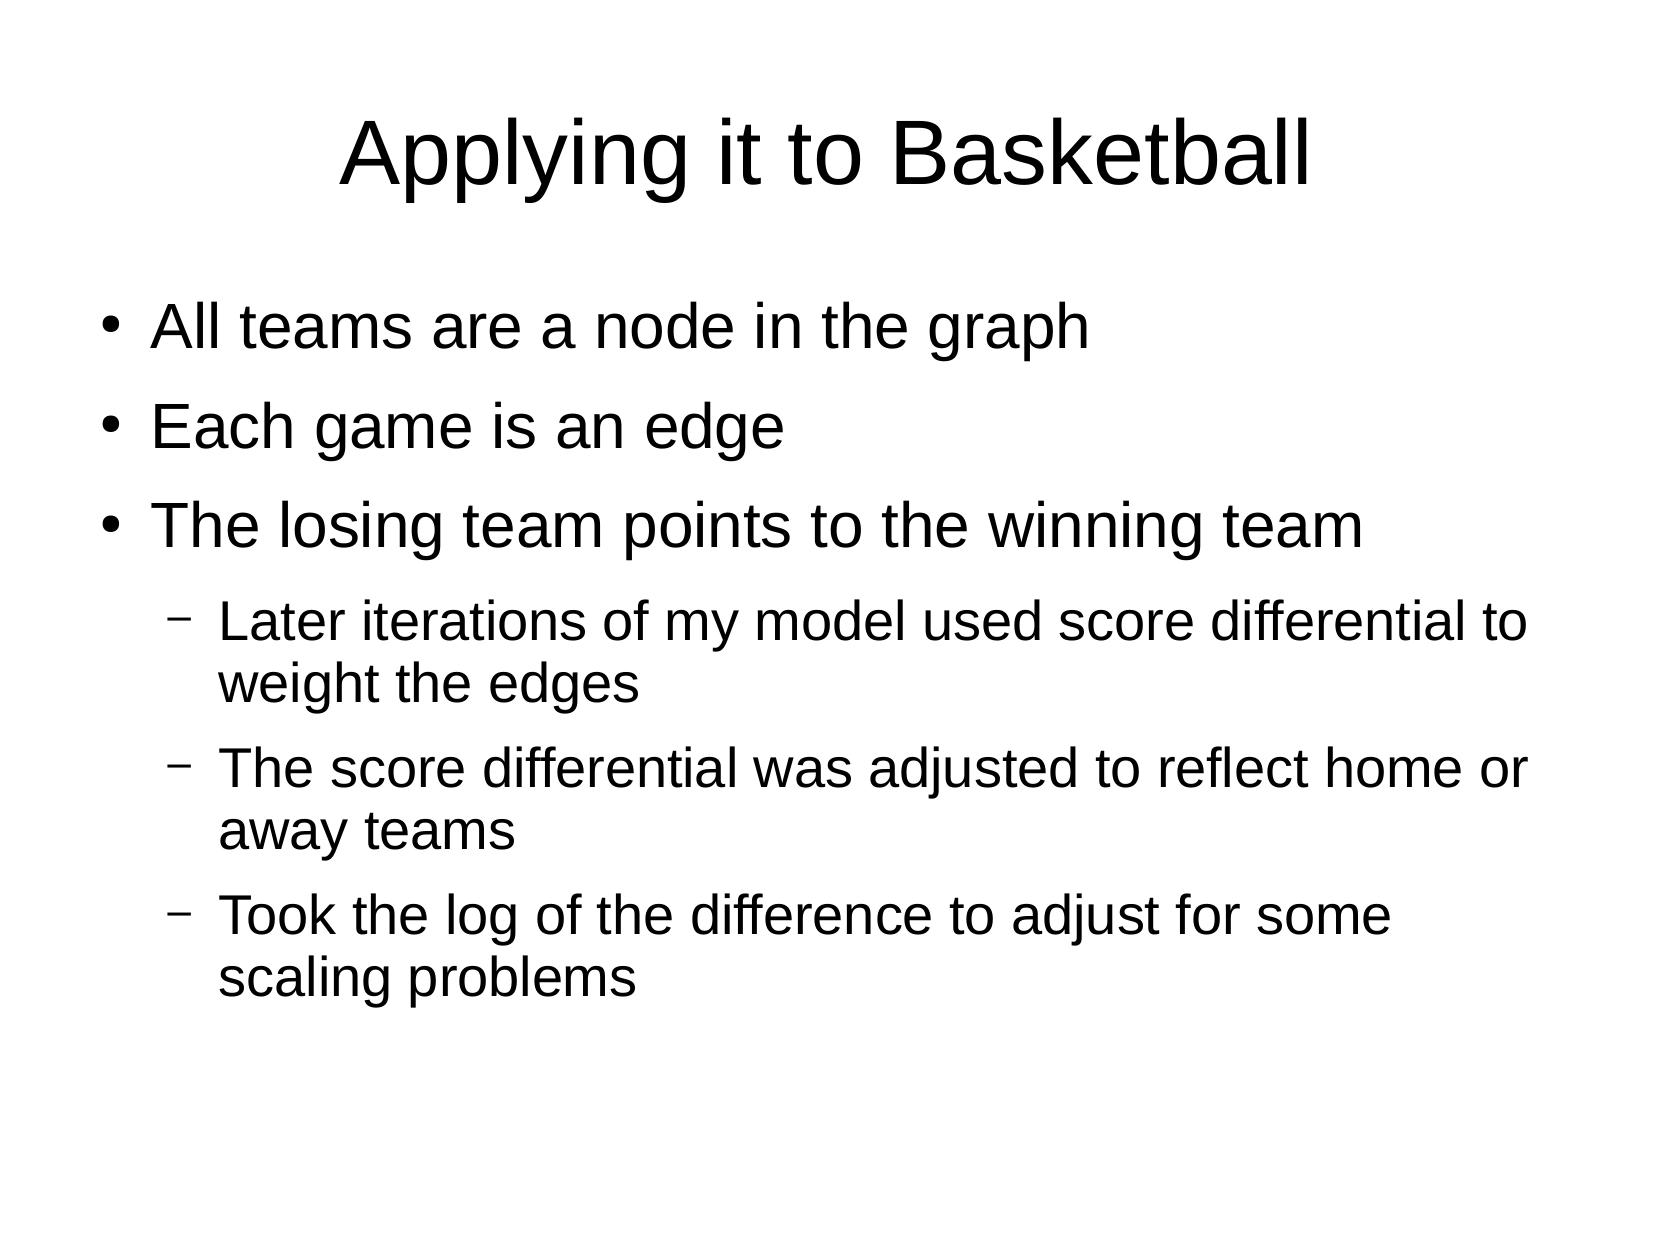

# Applying it to Basketball
All teams are a node in the graph
Each game is an edge
The losing team points to the winning team
Later iterations of my model used score differential to weight the edges
The score differential was adjusted to reflect home or away teams
Took the log of the difference to adjust for some scaling problems